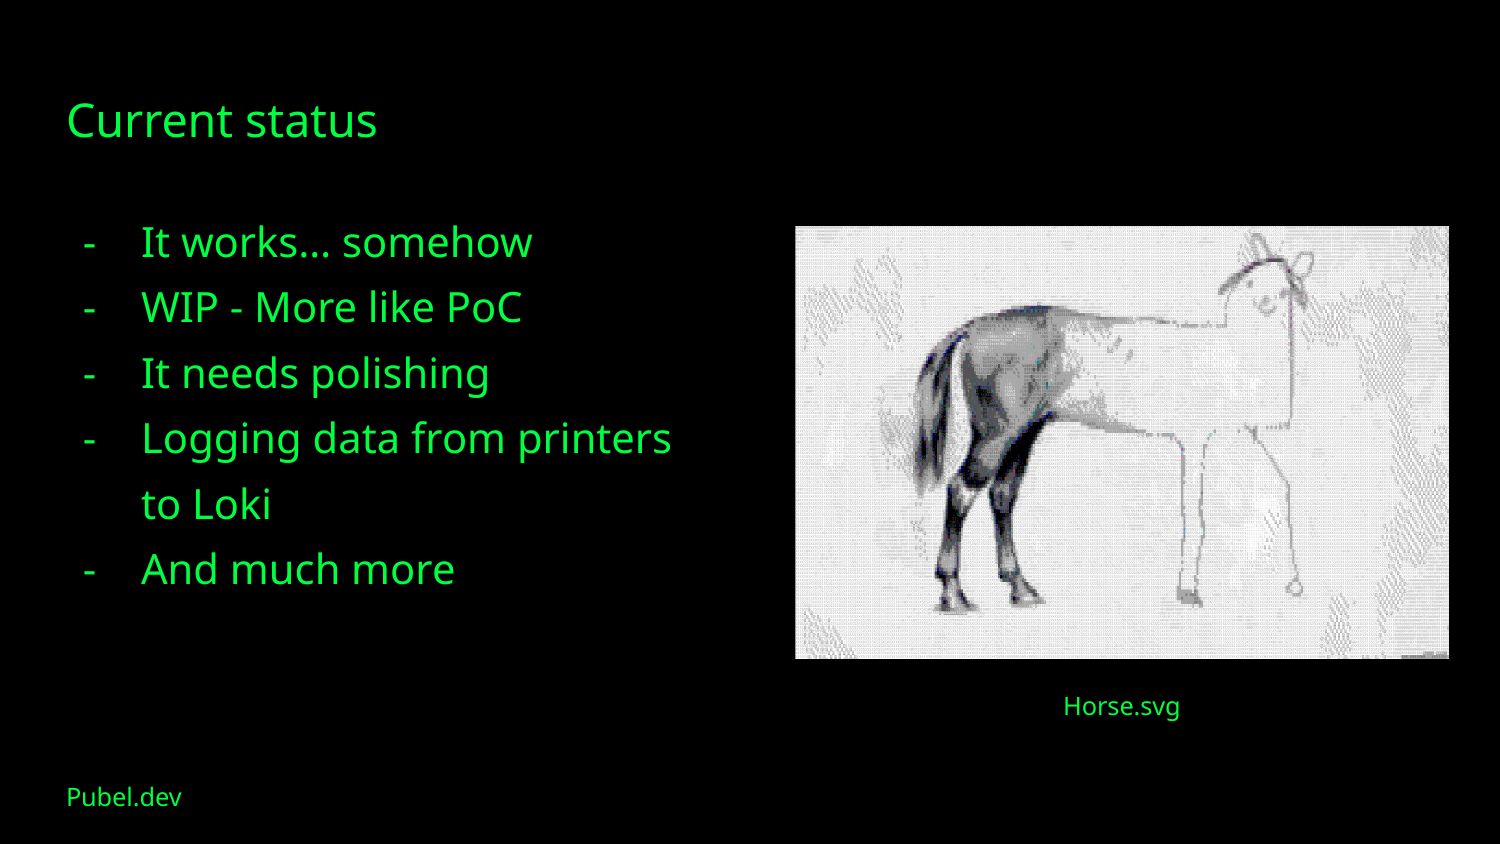

# Current status
It works… somehow
WIP - More like PoC
It needs polishing
Logging data from printers to Loki
And much more
Horse.svg
Pubel.dev